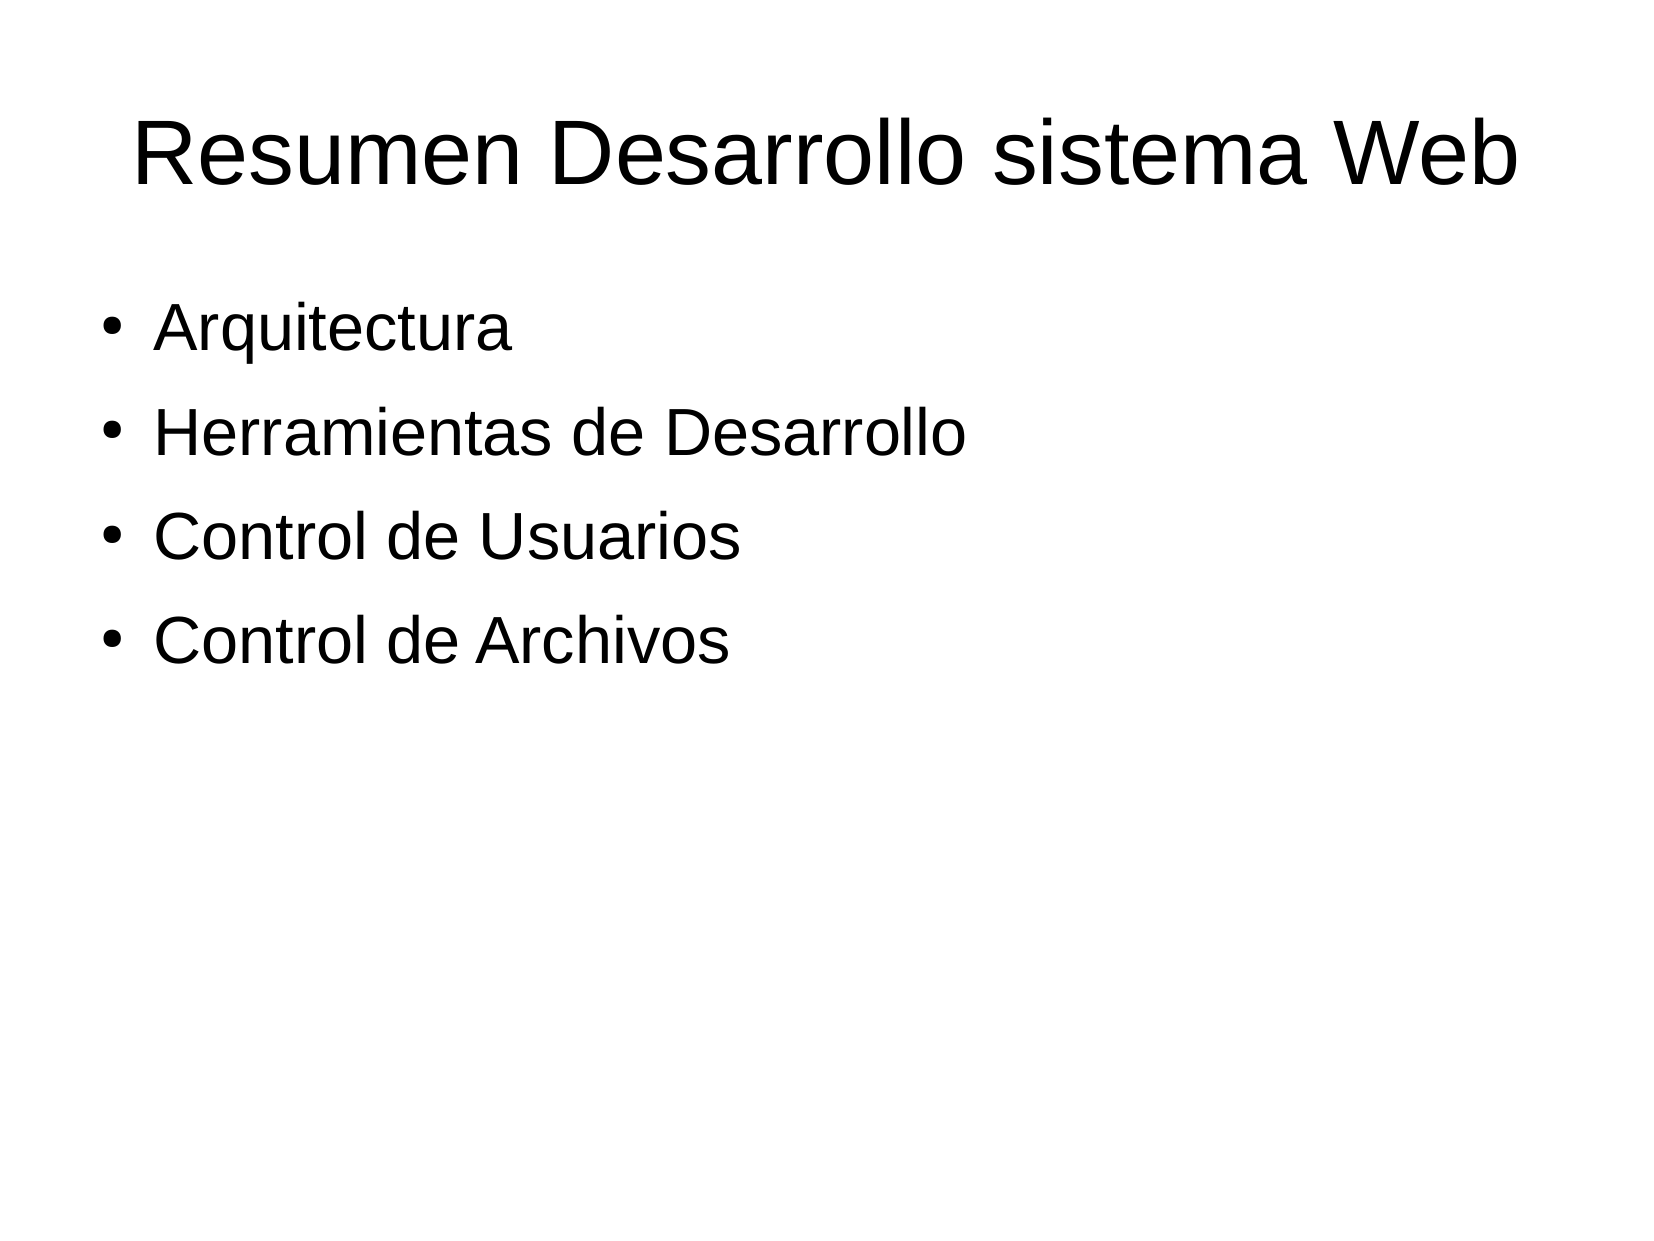

# Resumen Desarrollo sistema Web
Arquitectura
Herramientas de Desarrollo
Control de Usuarios
Control de Archivos